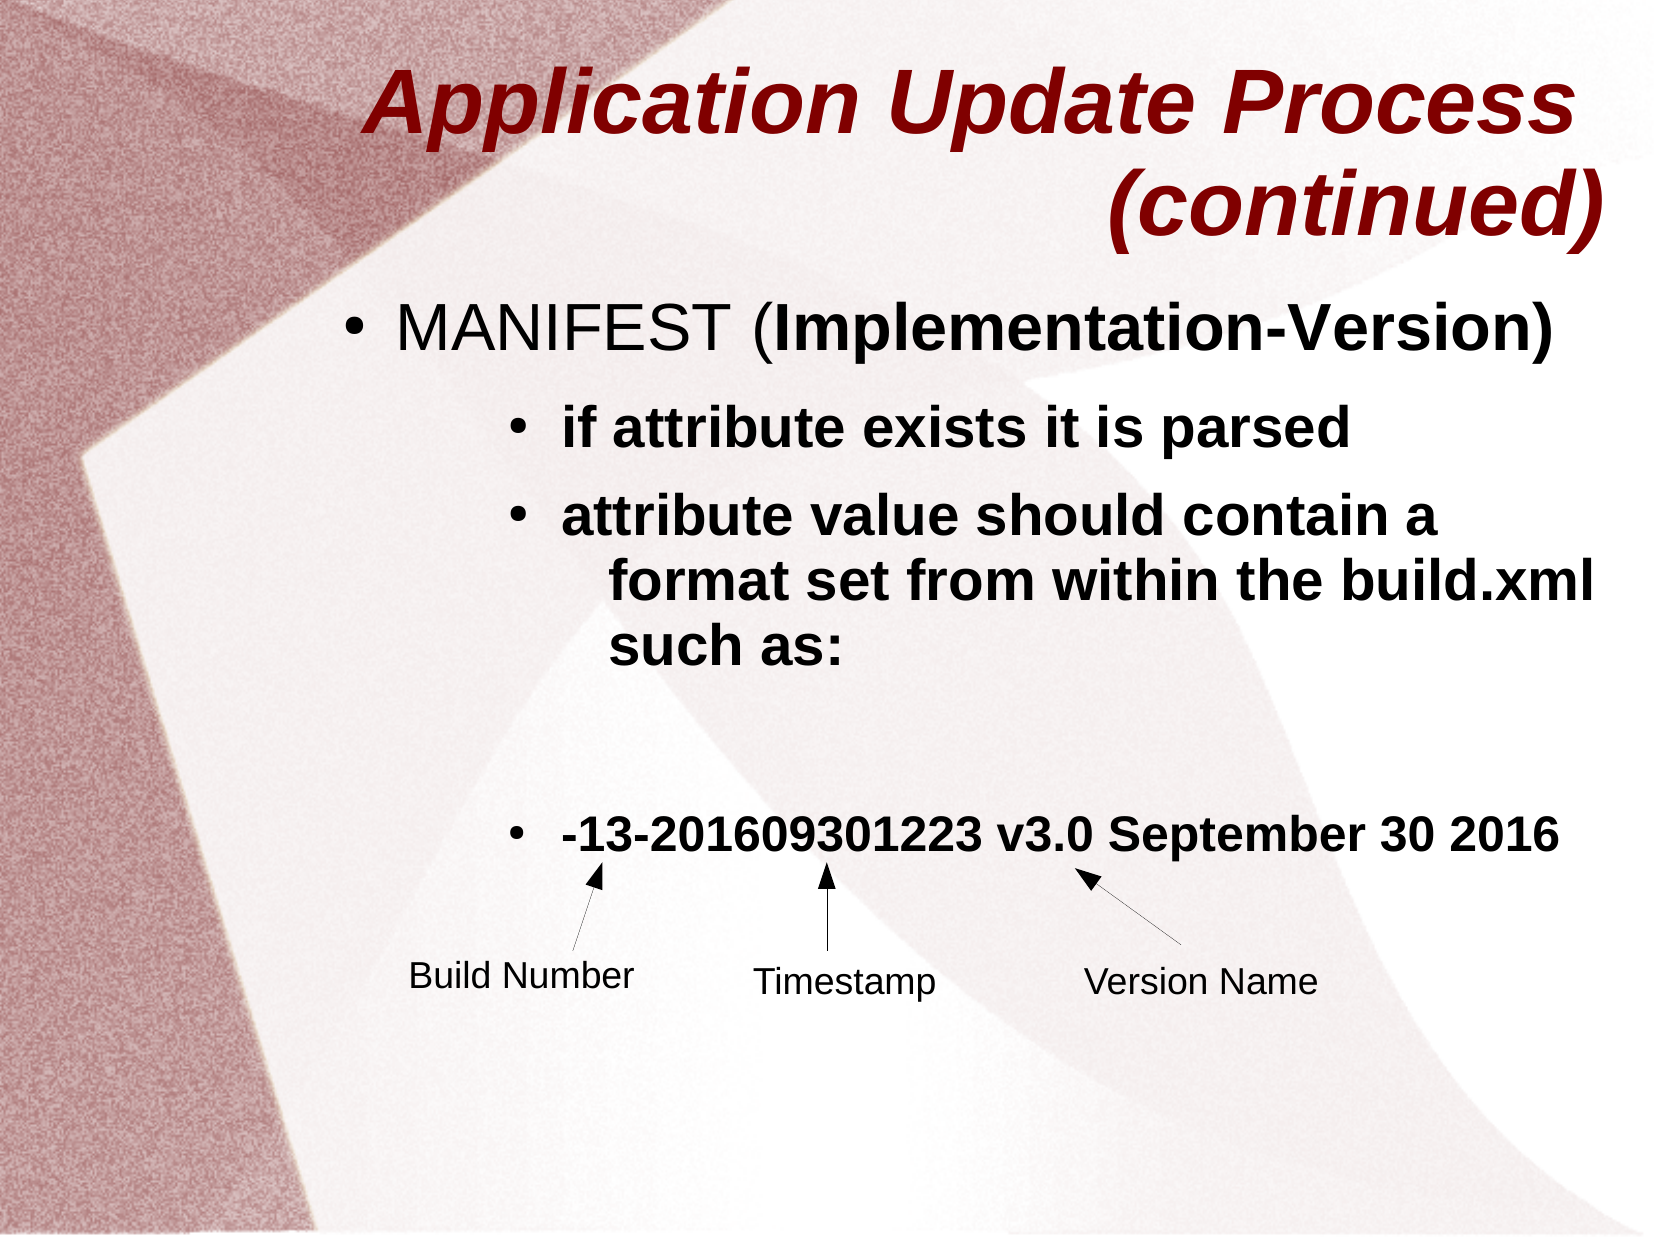

# Application Update Process (continued)
MANIFEST (Implementation-Version)
if attribute exists it is parsed
attribute value should contain a format set from within the build.xml such as:
-13-201609301223 v3.0 September 30 2016
Build Number
Timestamp
Version Name